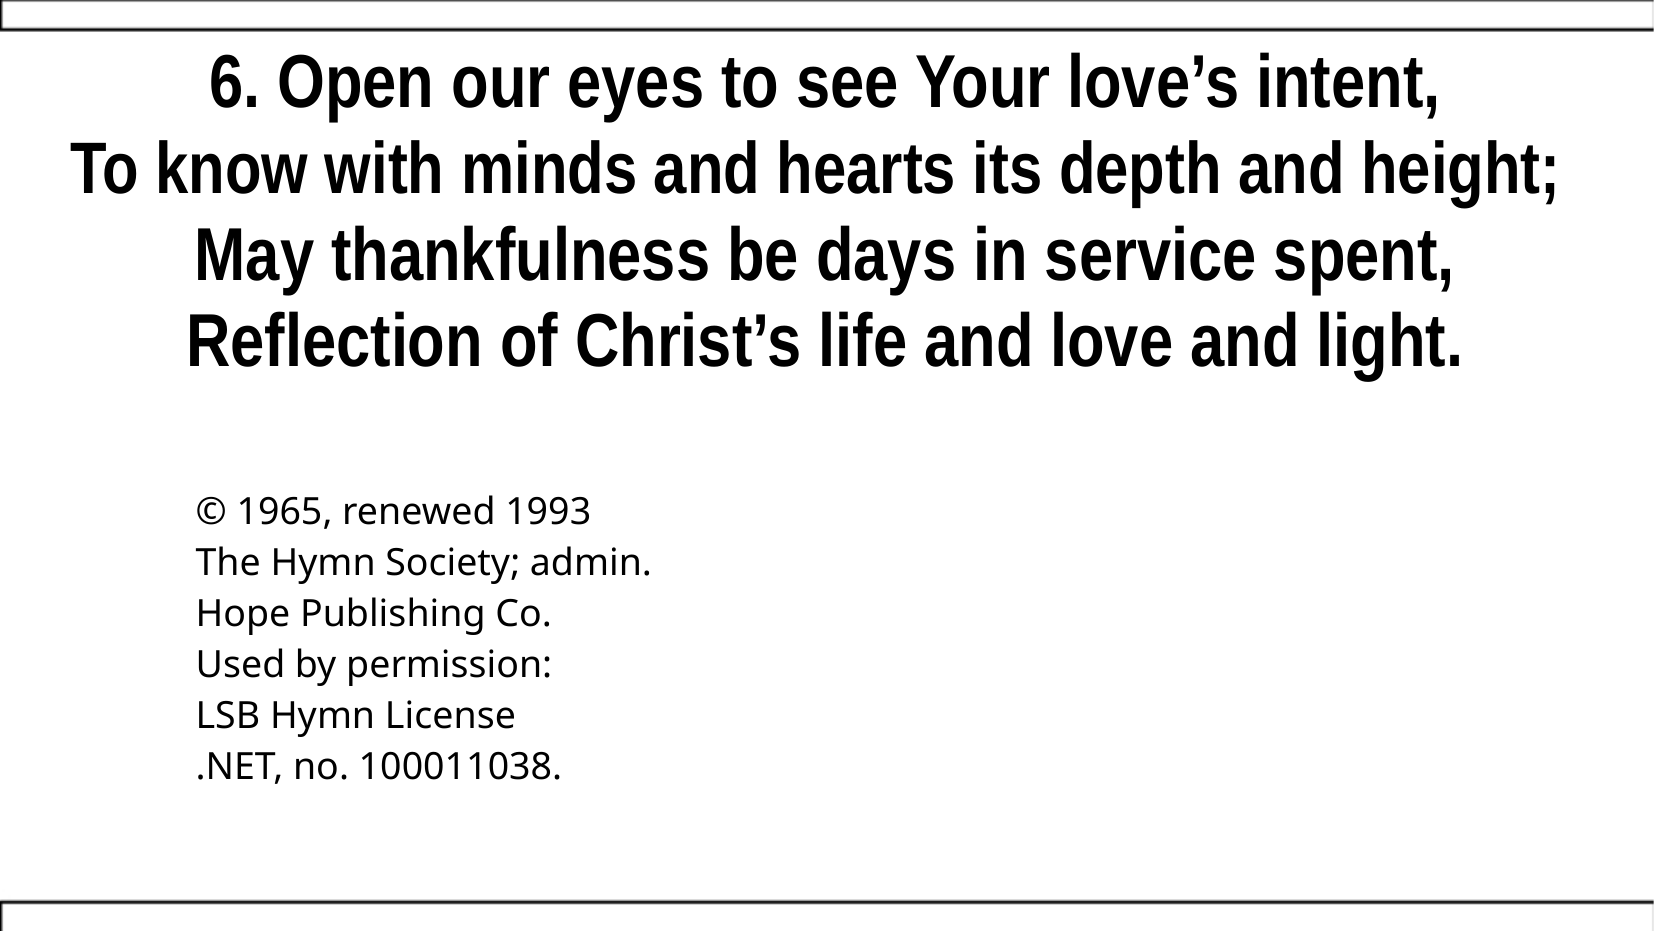

6. Open our eyes to see Your love’s intent,
To know with minds and hearts its depth and height; May thankfulness be days in service spent,
Reflection of Christ’s life and love and light.
 © 1965, renewed 1993
 The Hymn Society; admin.
 Hope Publishing Co.
 Used by permission:
 LSB Hymn License
 .NET, no. 100011038.